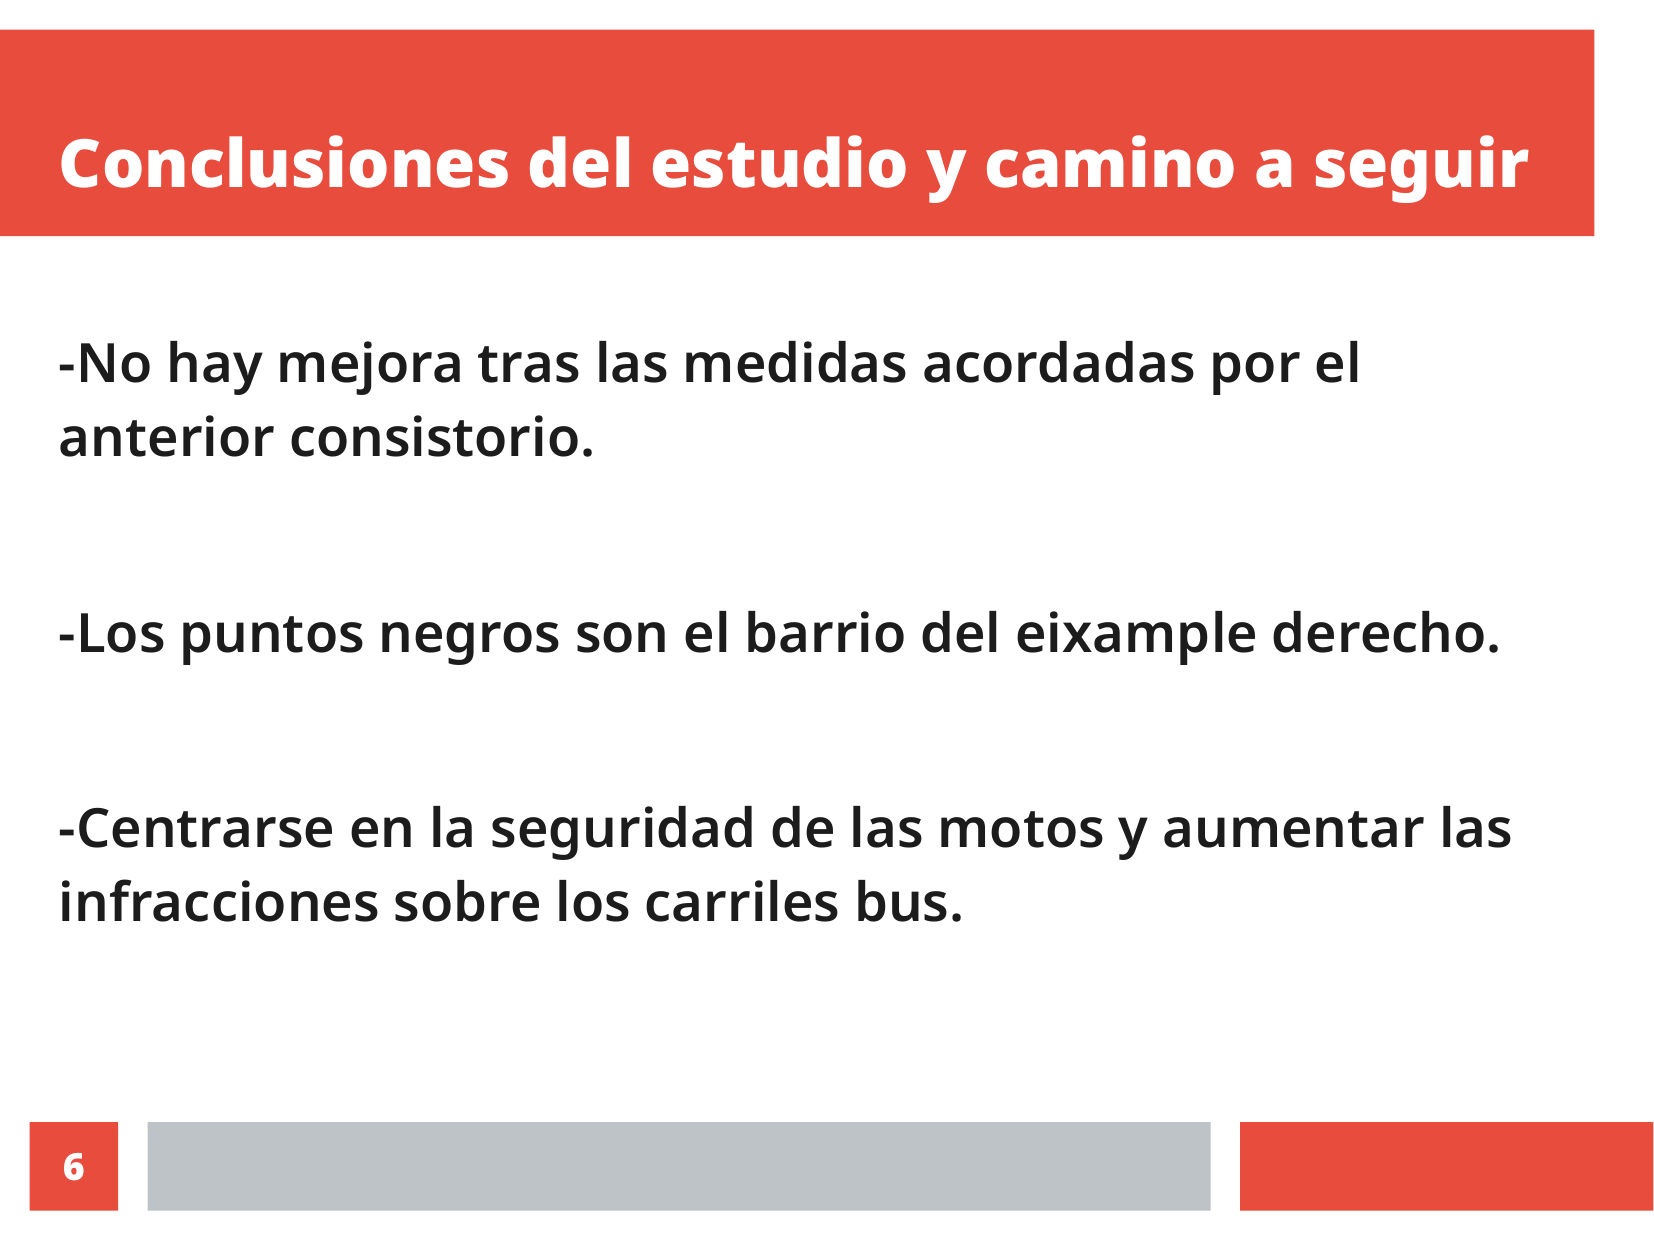

# Conclusiones del estudio y camino a seguir
-No hay mejora tras las medidas acordadas por el anterior consistorio.
-Los puntos negros son el barrio del eixample derecho.
-Centrarse en la seguridad de las motos y aumentar las infracciones sobre los carriles bus.
6